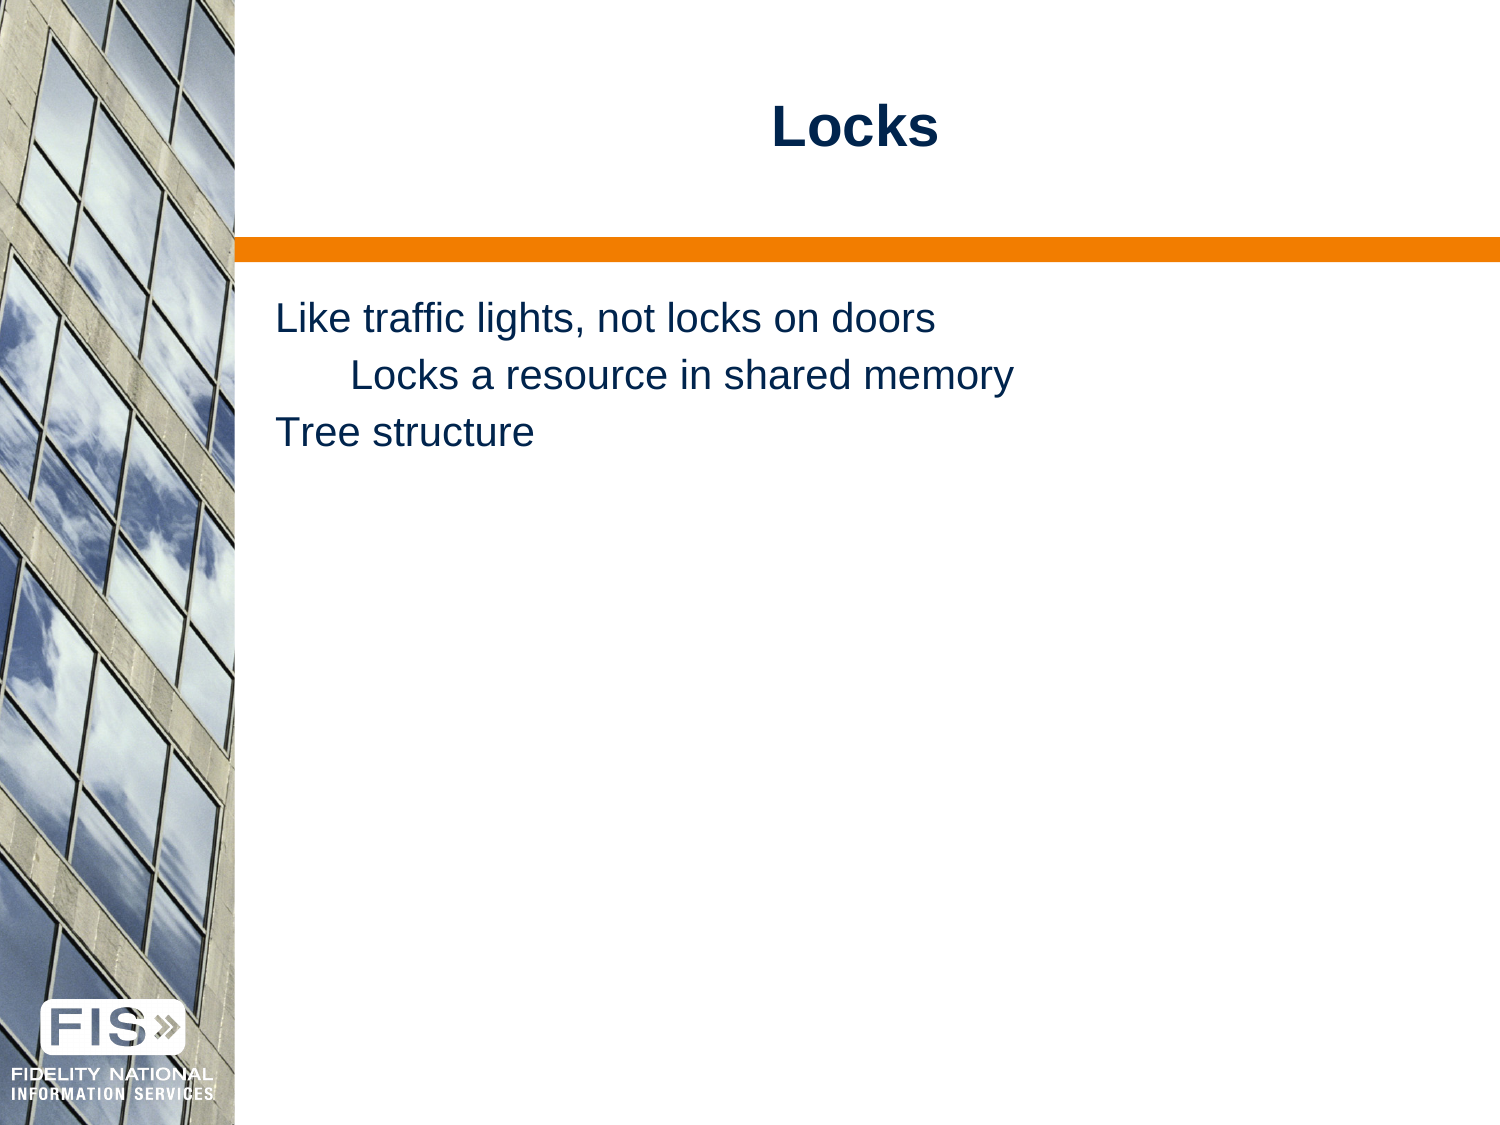

# Locks
Like traffic lights, not locks on doors
Locks a resource in shared memory
Tree structure